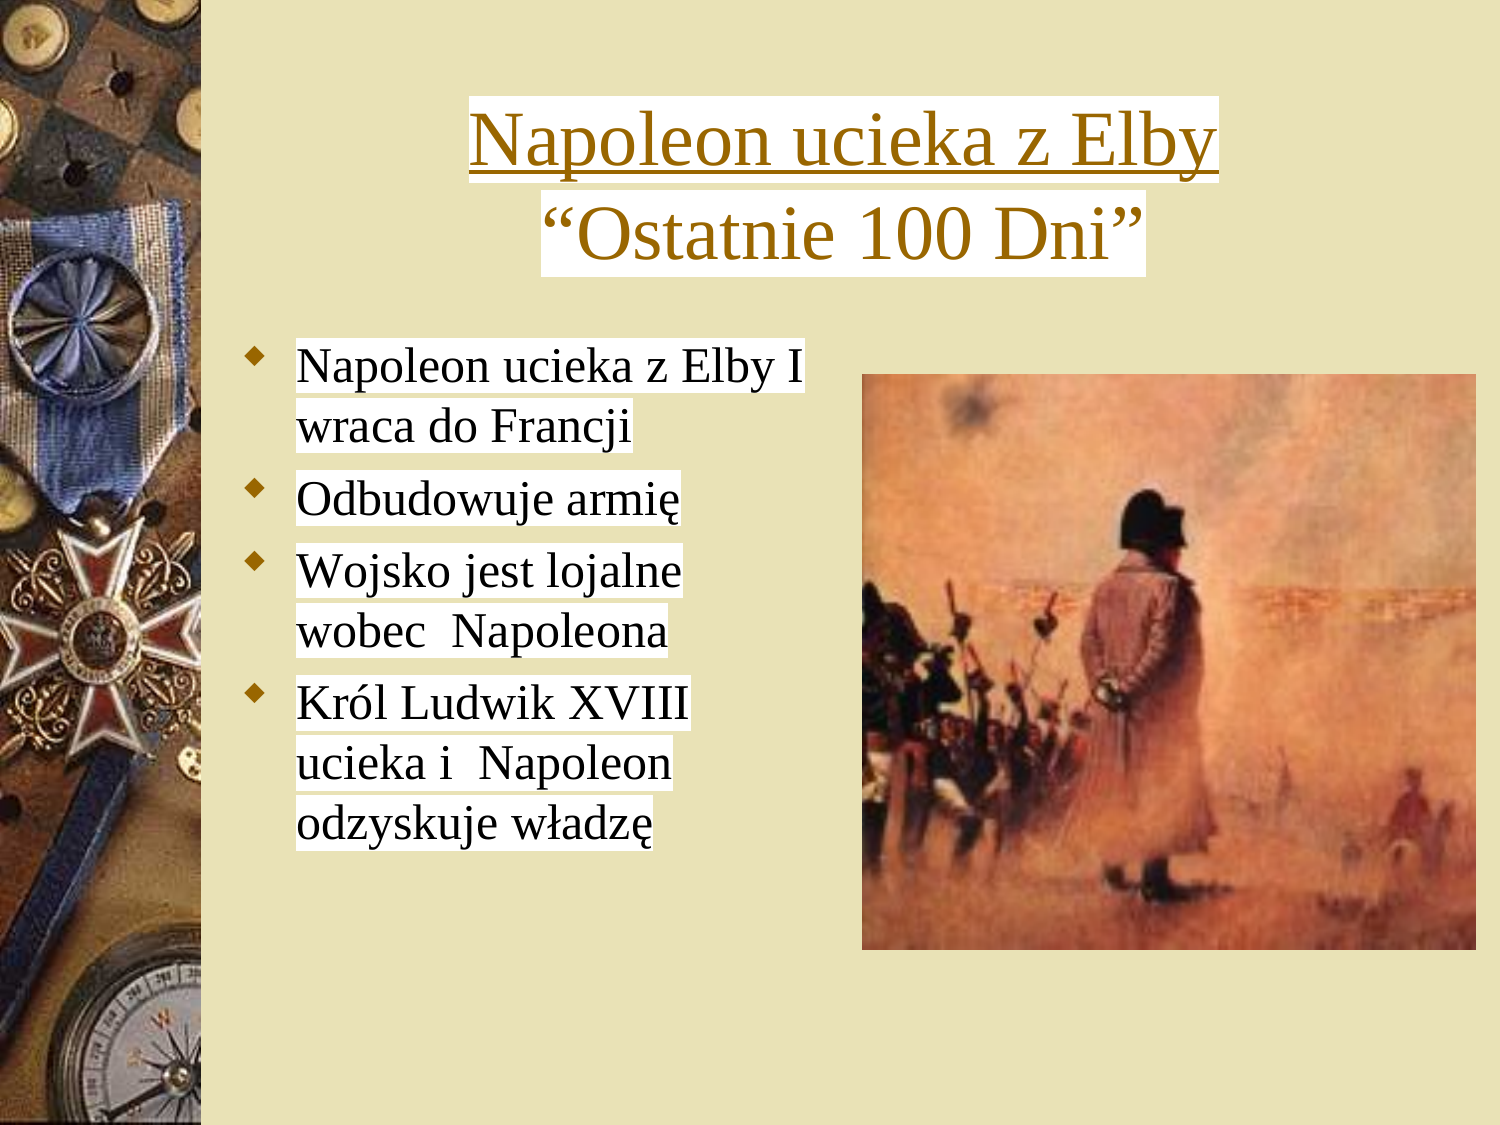

# Napoleon ucieka z Elby “Ostatnie 100 Dni”
Napoleon ucieka z Elby I wraca do Francji
Odbudowuje armię
Wojsko jest lojalne wobec Napoleona
Król Ludwik XVIII ucieka i Napoleon odzyskuje władzę